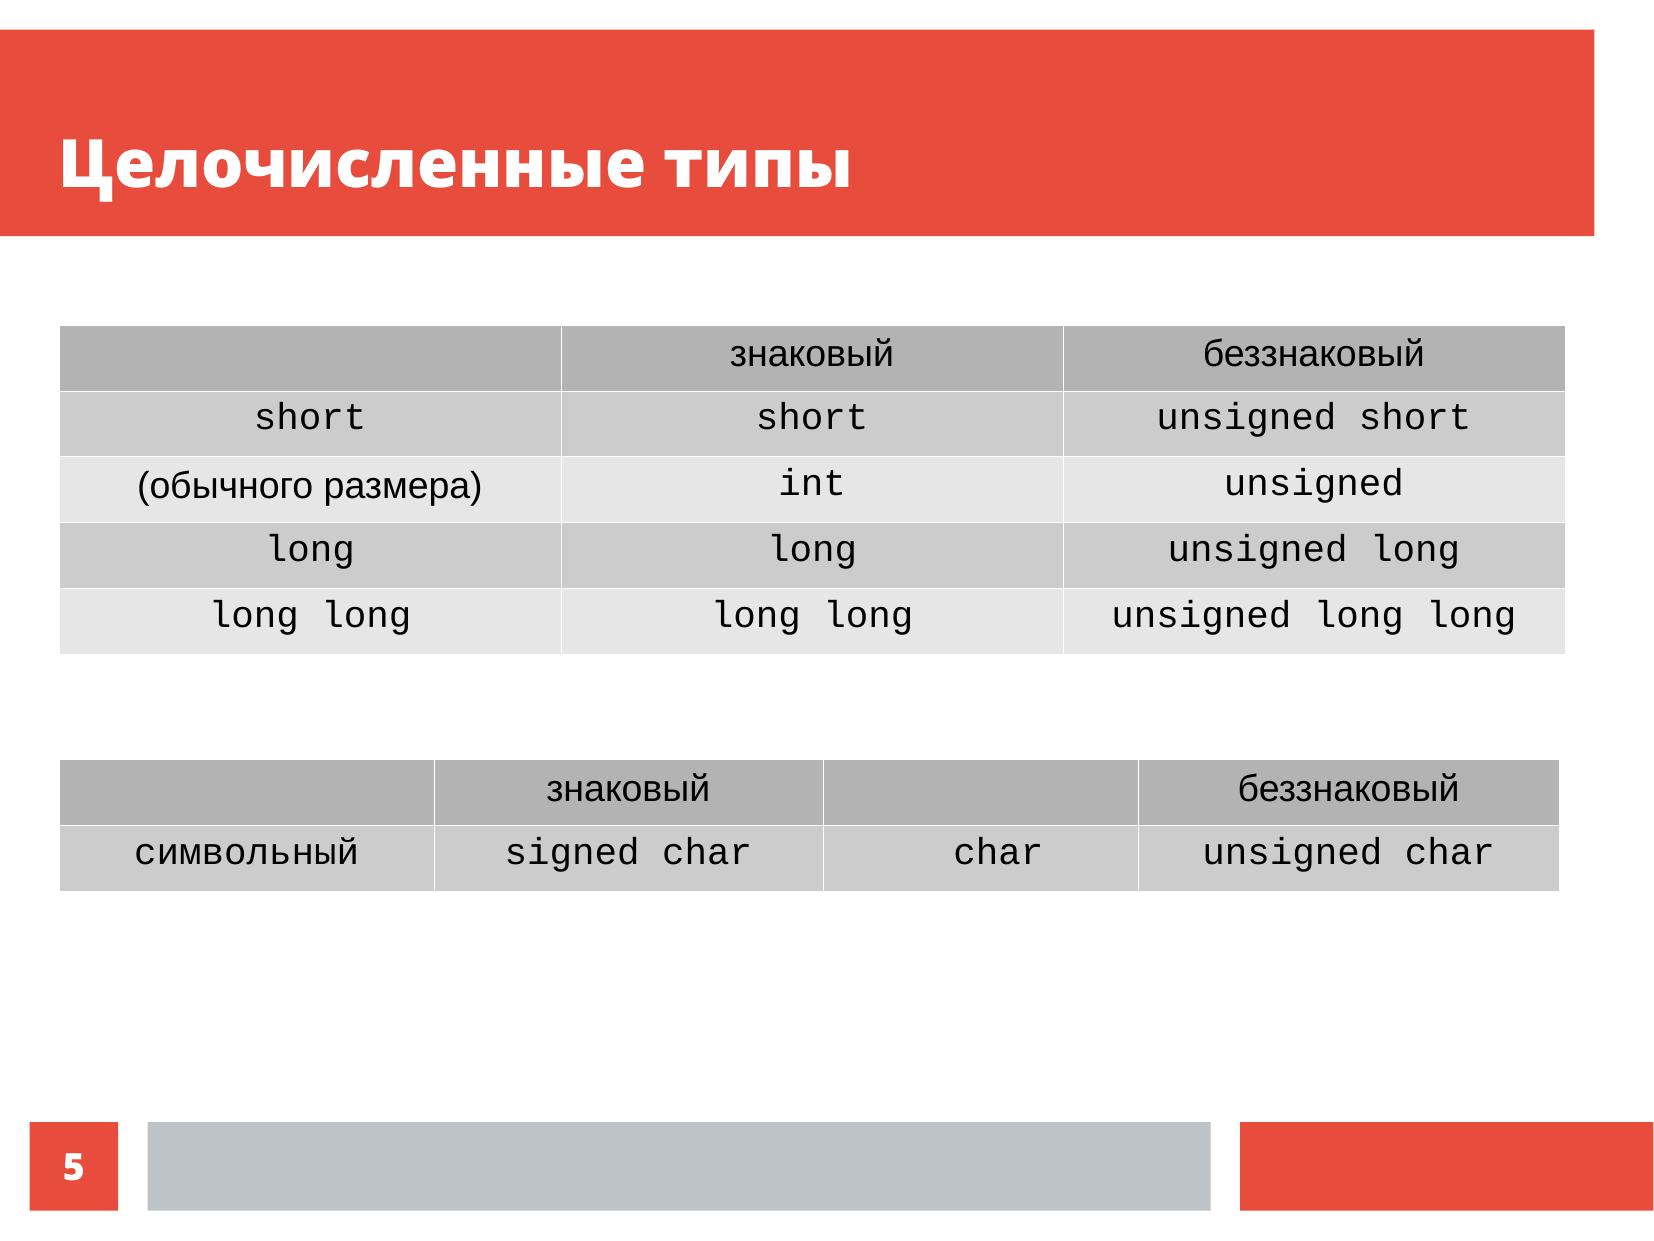

# Целочисленные типы
| | знаковый | беззнаковый |
| --- | --- | --- |
| short | short | unsigned short |
| (обычного размера) | int | unsigned |
| long | long | unsigned long |
| long long | long long | unsigned long long |
| | знаковый | | беззнаковый |
| --- | --- | --- | --- |
| символьный | signed char | char | unsigned char |
5